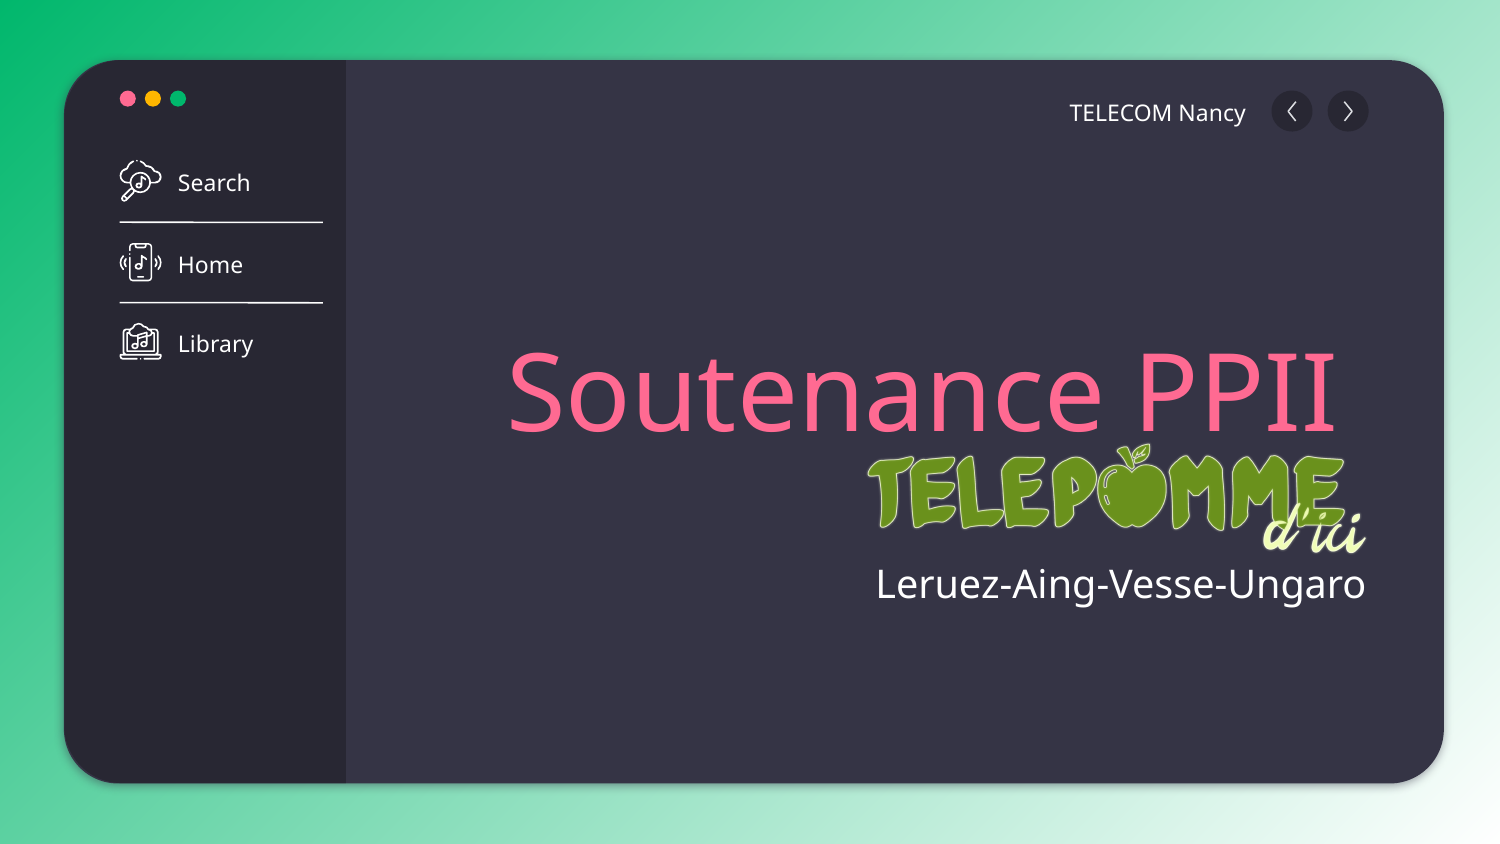

Search
Home
Library
TELECOM Nancy
# Soutenance PPII
Leruez-Aing-Vesse-Ungaro